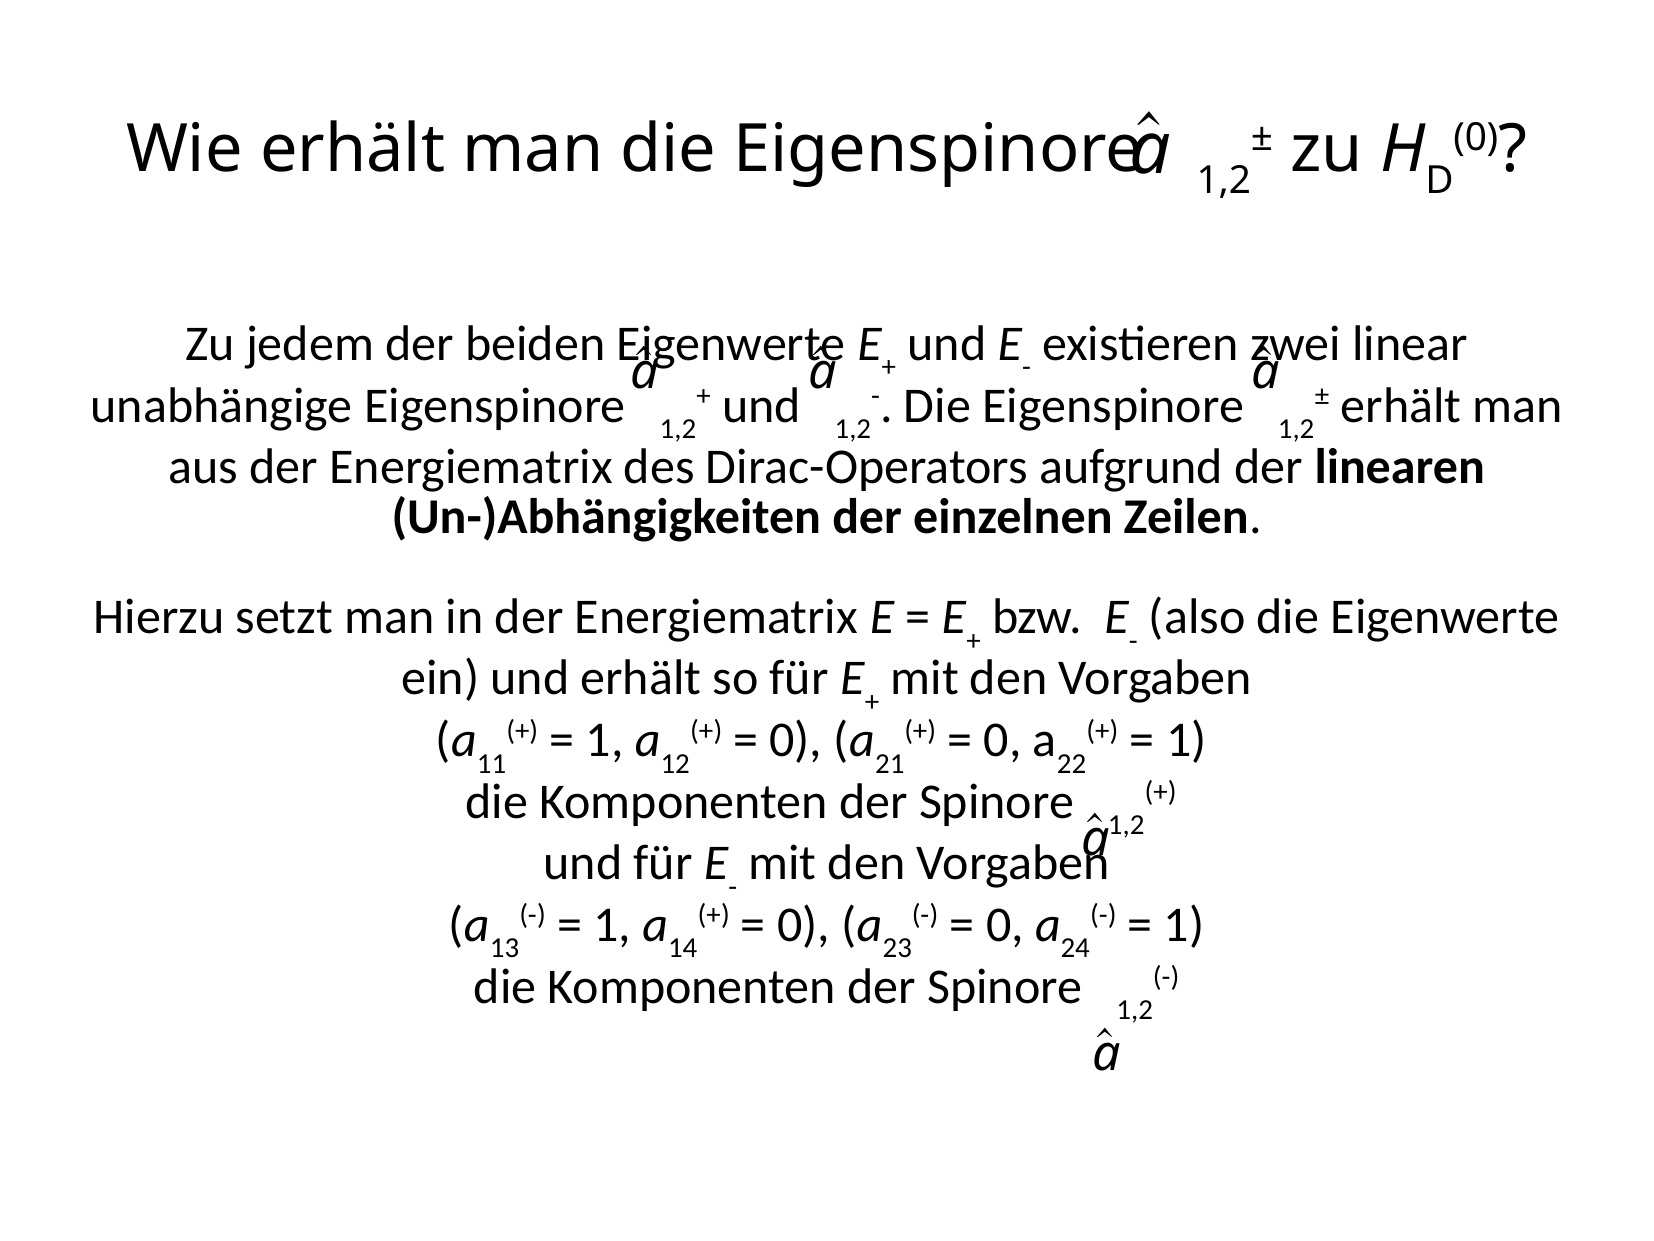

# Wie erhält man die Eigenspinore 1,2± zu HD(0)?
Zu jedem der beiden Eigenwerte E+ und E- existieren zwei linear unabhängige Eigenspinore 1,2+ und 1,2-. Die Eigenspinore 1,2± erhält man aus der Energiematrix des Dirac-Operators aufgrund der linearen (Un-)Abhängigkeiten der einzelnen Zeilen.
Hierzu setzt man in der Energiematrix E = E+ bzw. E- (also die Eigenwerte ein) und erhält so für E+ mit den Vorgaben
(a11(+) = 1, a12(+) = 0), (a21(+) = 0, a22(+) = 1)
die Komponenten der Spinore 1,2(+)
und für E- mit den Vorgaben
(a13(-) = 1, a14(+) = 0), (a23(-) = 0, a24(-) = 1)
die Komponenten der Spinore 1,2(-)